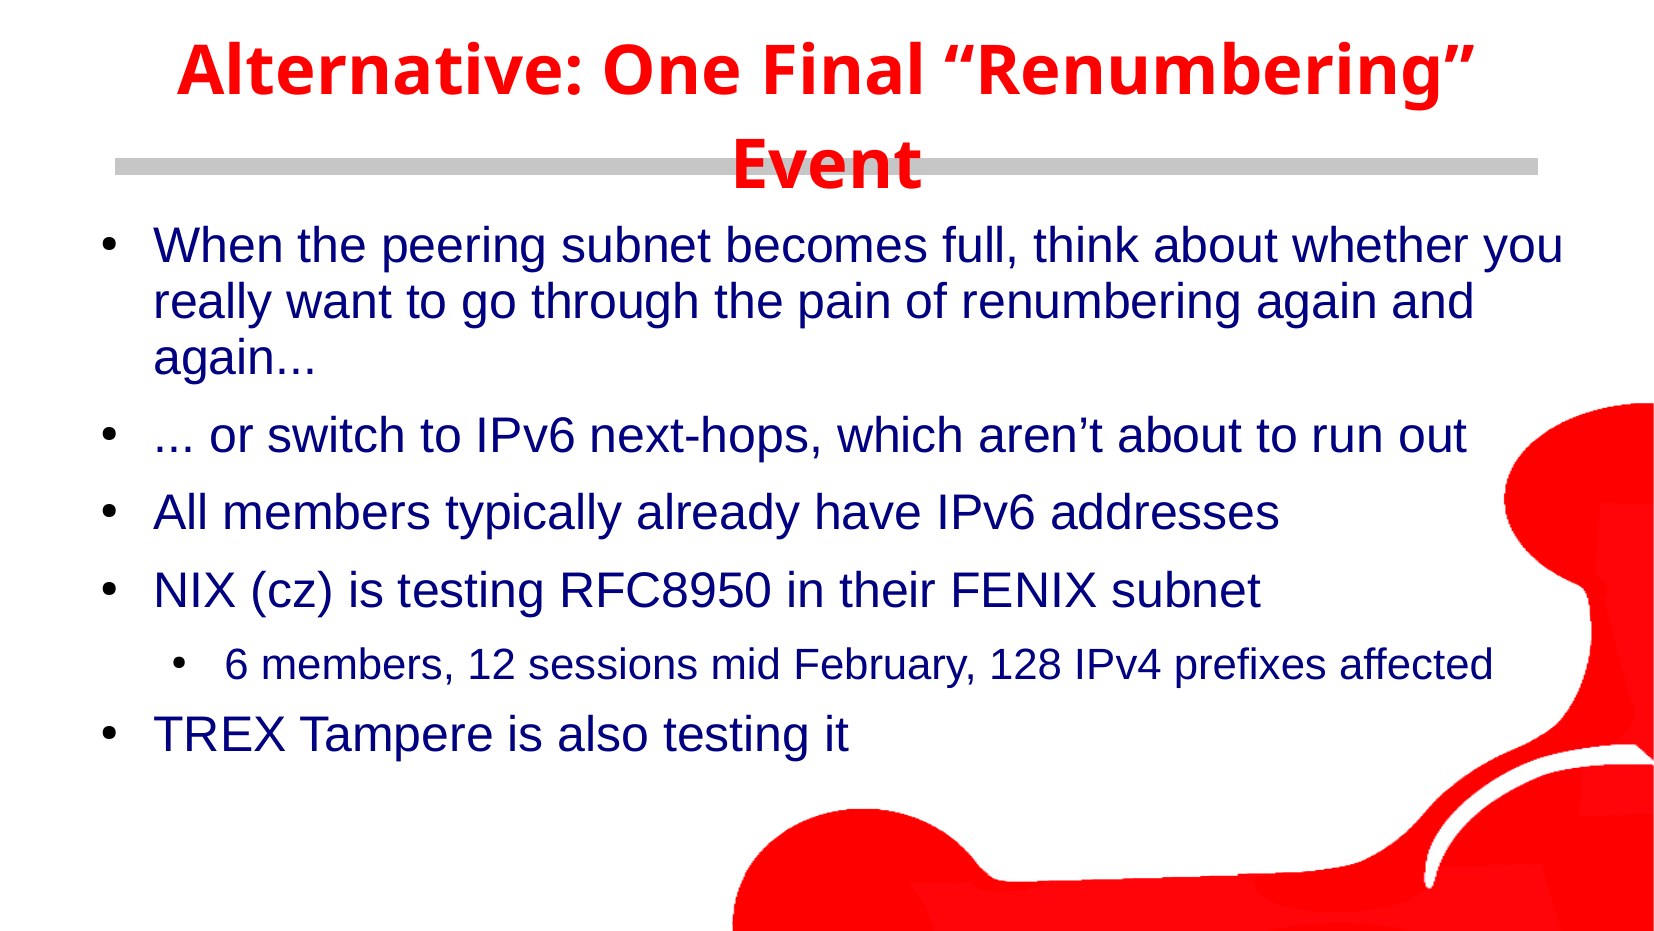

# Alternative: One Final “Renumbering” Event
When the peering subnet becomes full, think about whether you really want to go through the pain of renumbering again and again...
... or switch to IPv6 next-hops, which aren’t about to run out
All members typically already have IPv6 addresses
NIX (cz) is testing RFC8950 in their FENIX subnet
6 members, 12 sessions mid February, 128 IPv4 prefixes affected
TREX Tampere is also testing it